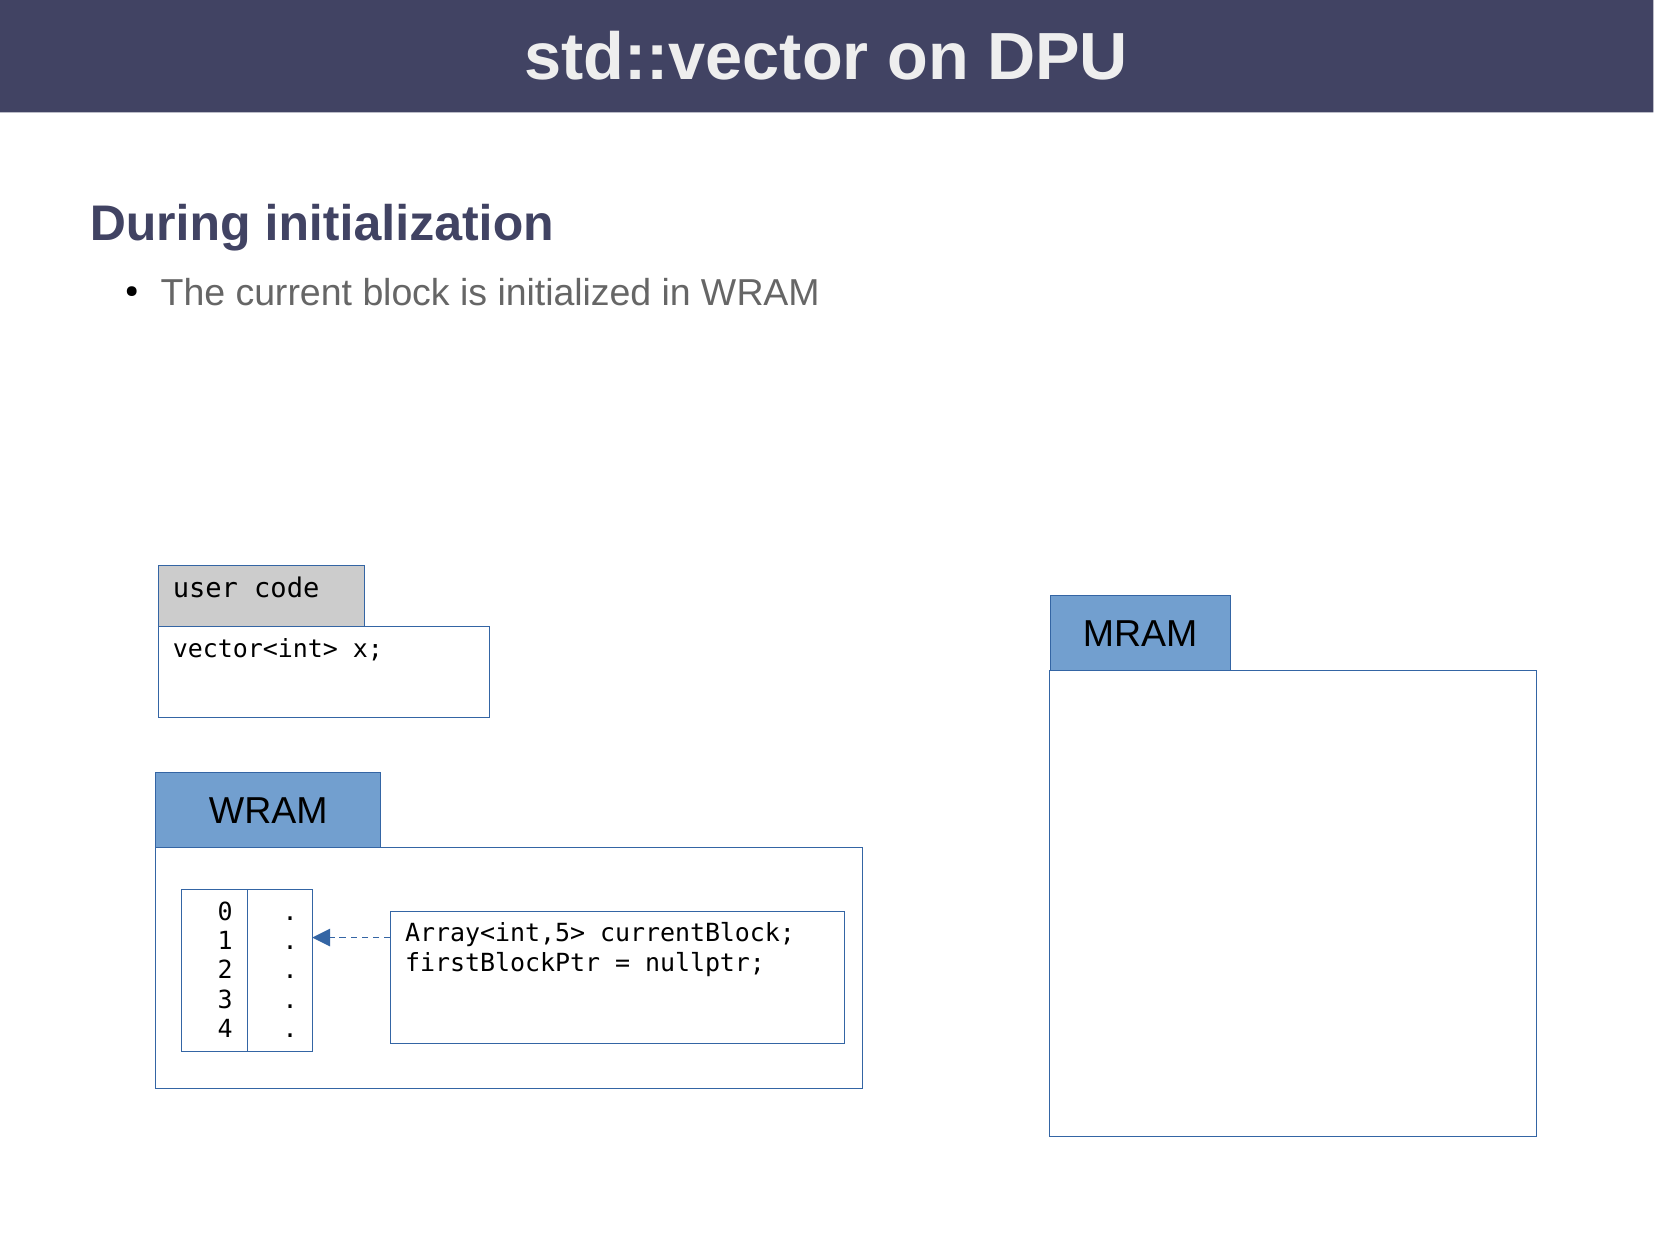

std::vector on DPU
During initialization
The current block is initialized in WRAM
user code
MRAM
vector<int> x;
WRAM
0
1
2
3
4
.
.
.
.
.
Array<int,5> currentBlock;
firstBlockPtr = nullptr;